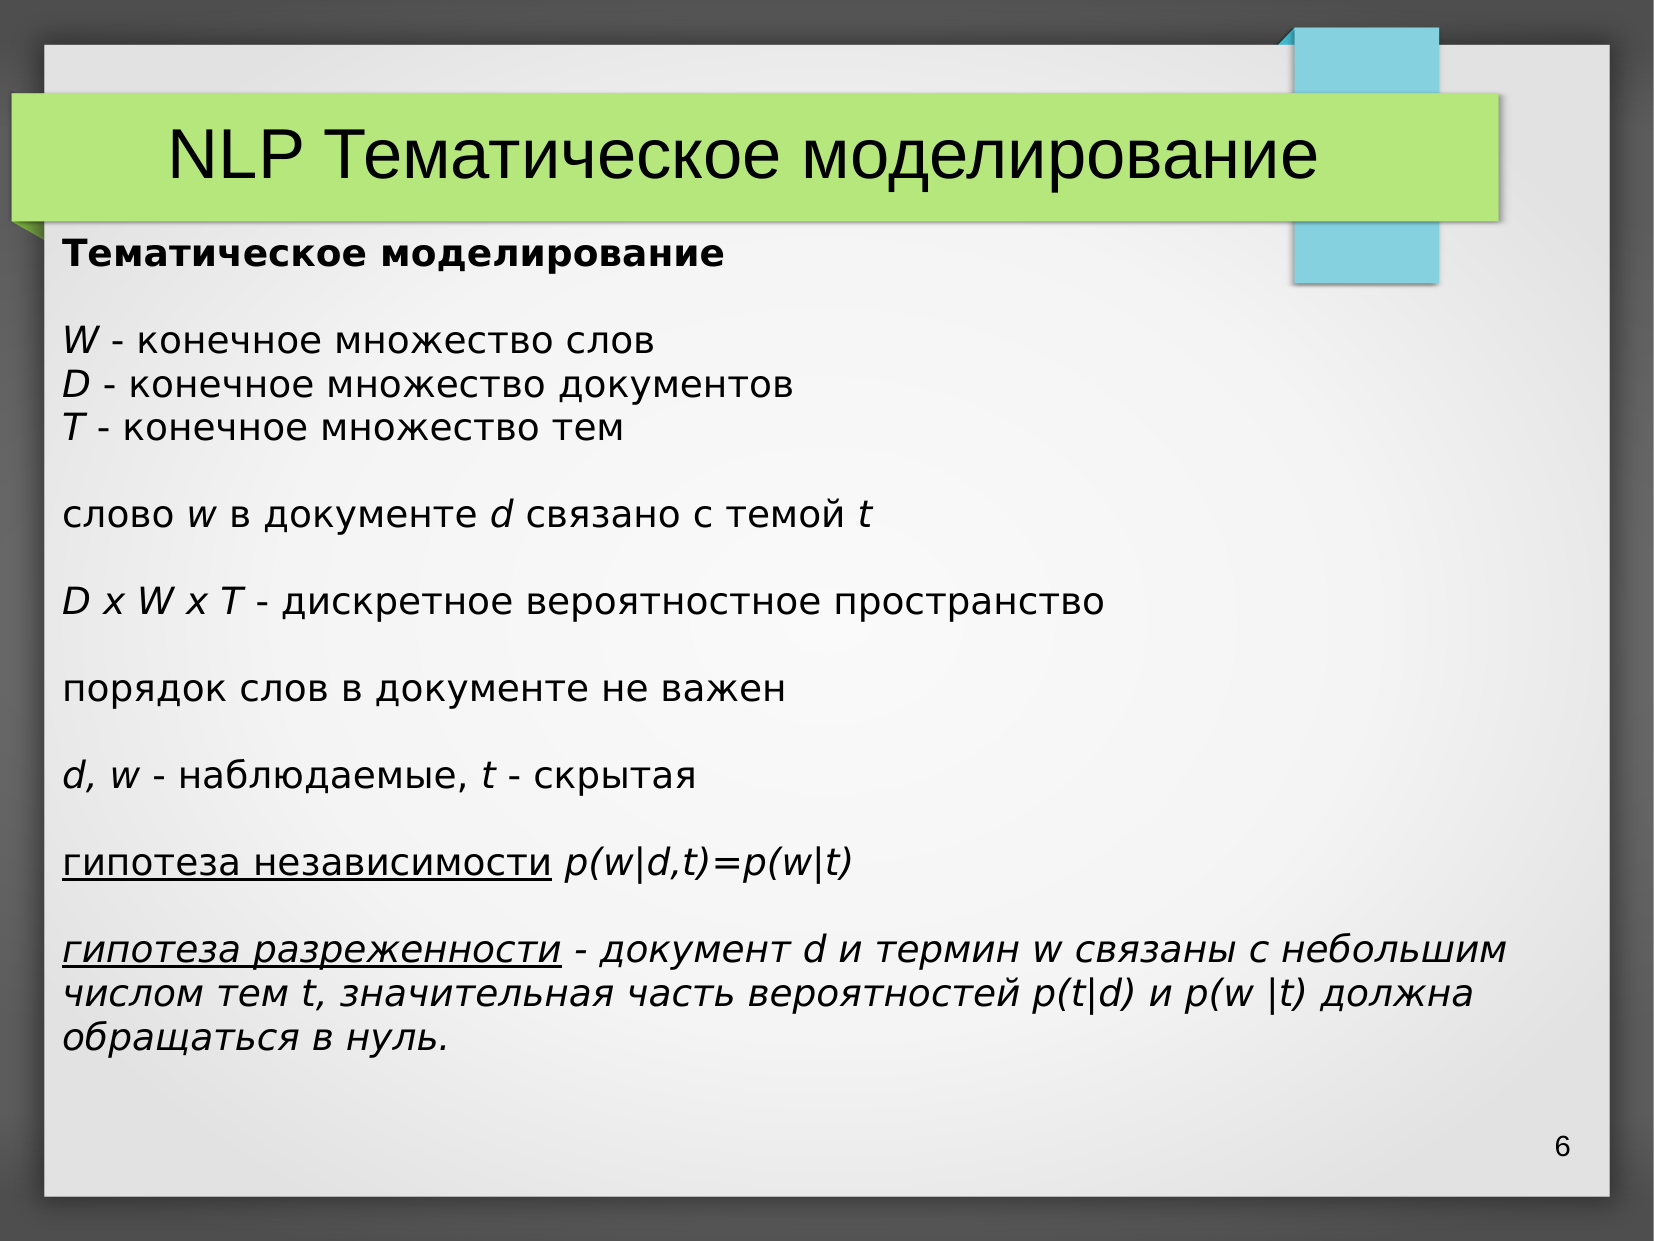

# NLP Тематическое моделирование
Тематическое моделирование
W - конечное множество слов
D - конечное множество документов
T - конечное множество тем
слово w в документе d связано с темой t
D x W x T - дискретное вероятностное пространство
порядок слов в документе не важен
d, w - наблюдаемые, t - скрытая
гипотеза независимости p(w|d,t)=p(w|t)
гипотеза разреженности - документ d и термин w связаны с небольшим числом тем t, значительная часть вероятностей p(t|d) и p(w |t) должна обращаться в нуль.
6